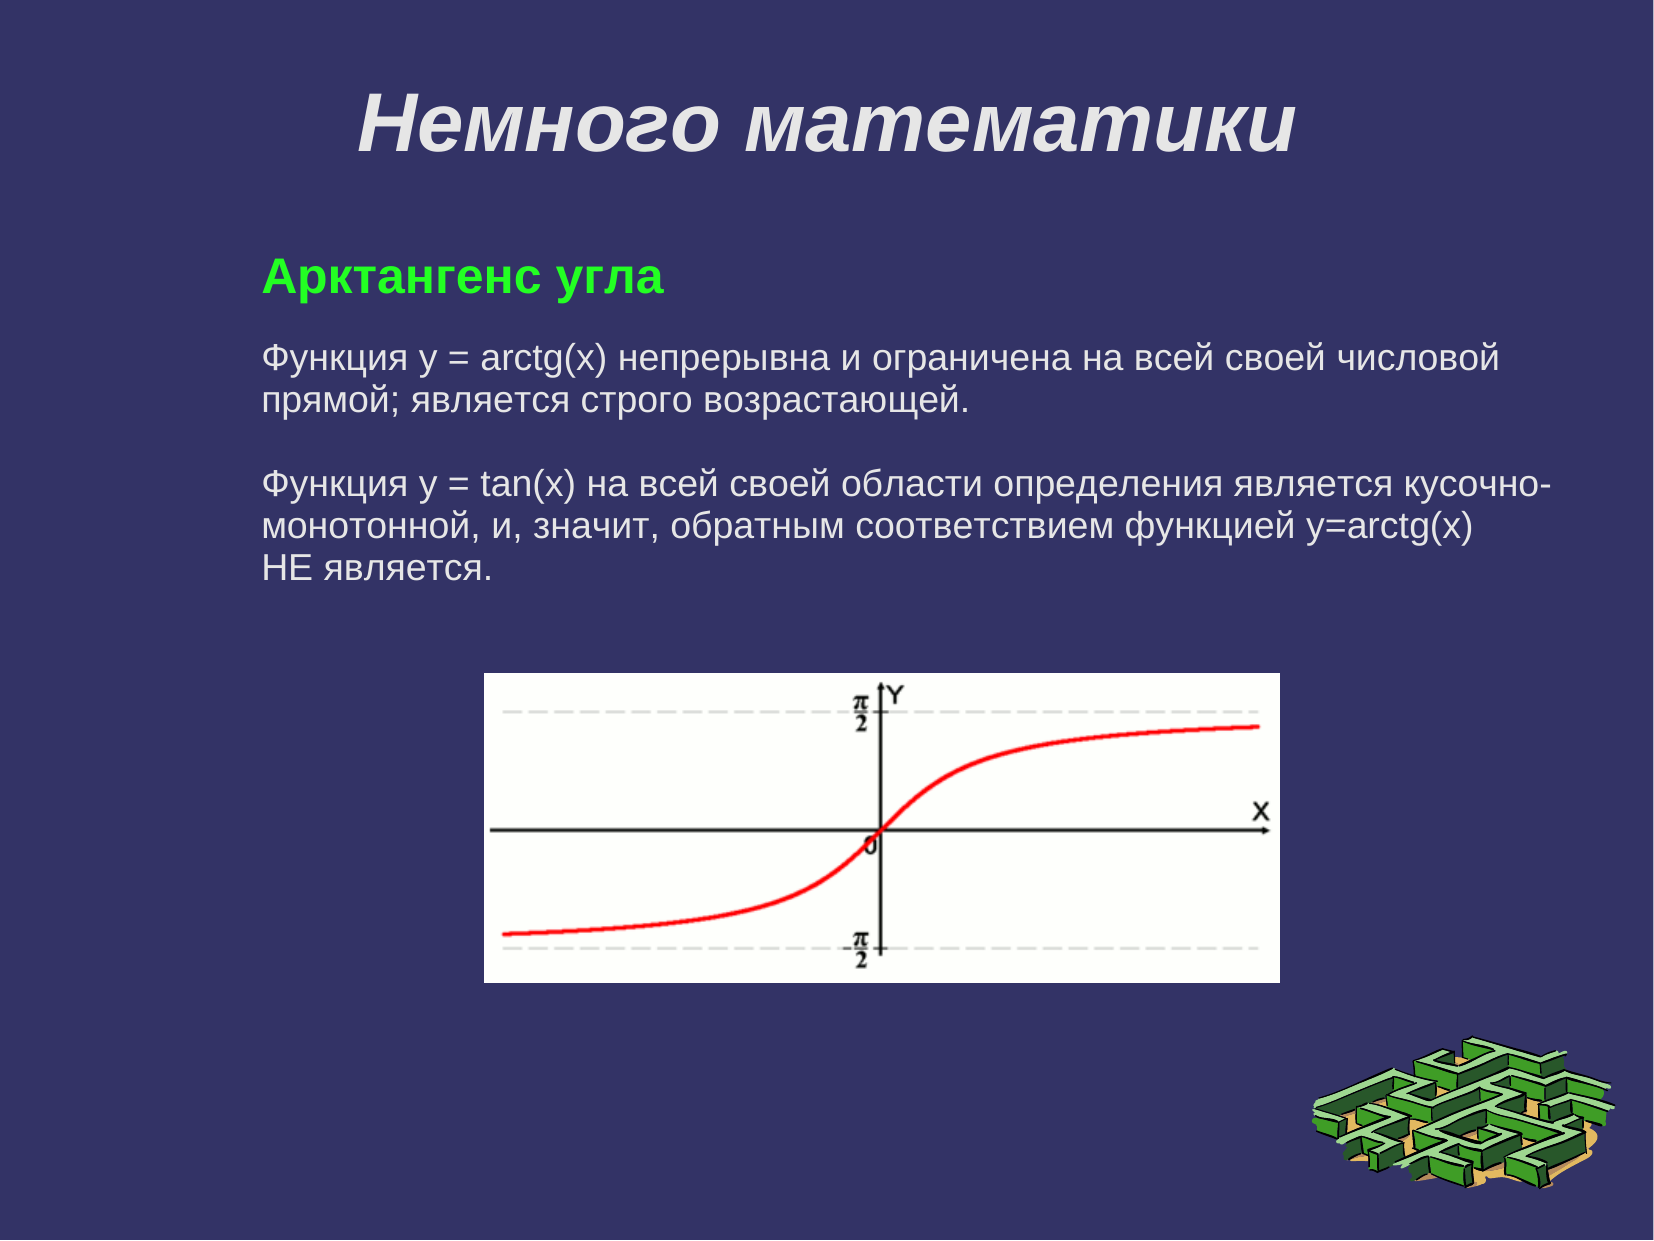

# Немного математики
Арктангенс угла
Функция y = arctg(x) непрерывна и ограничена на всей своей числовой прямой; является строго возрастающей.
Функция y = tan(x) на всей своей области определения является кусочно-монотонной, и, значит, обратным соответствием функцией y=arctg(x)
НЕ является.